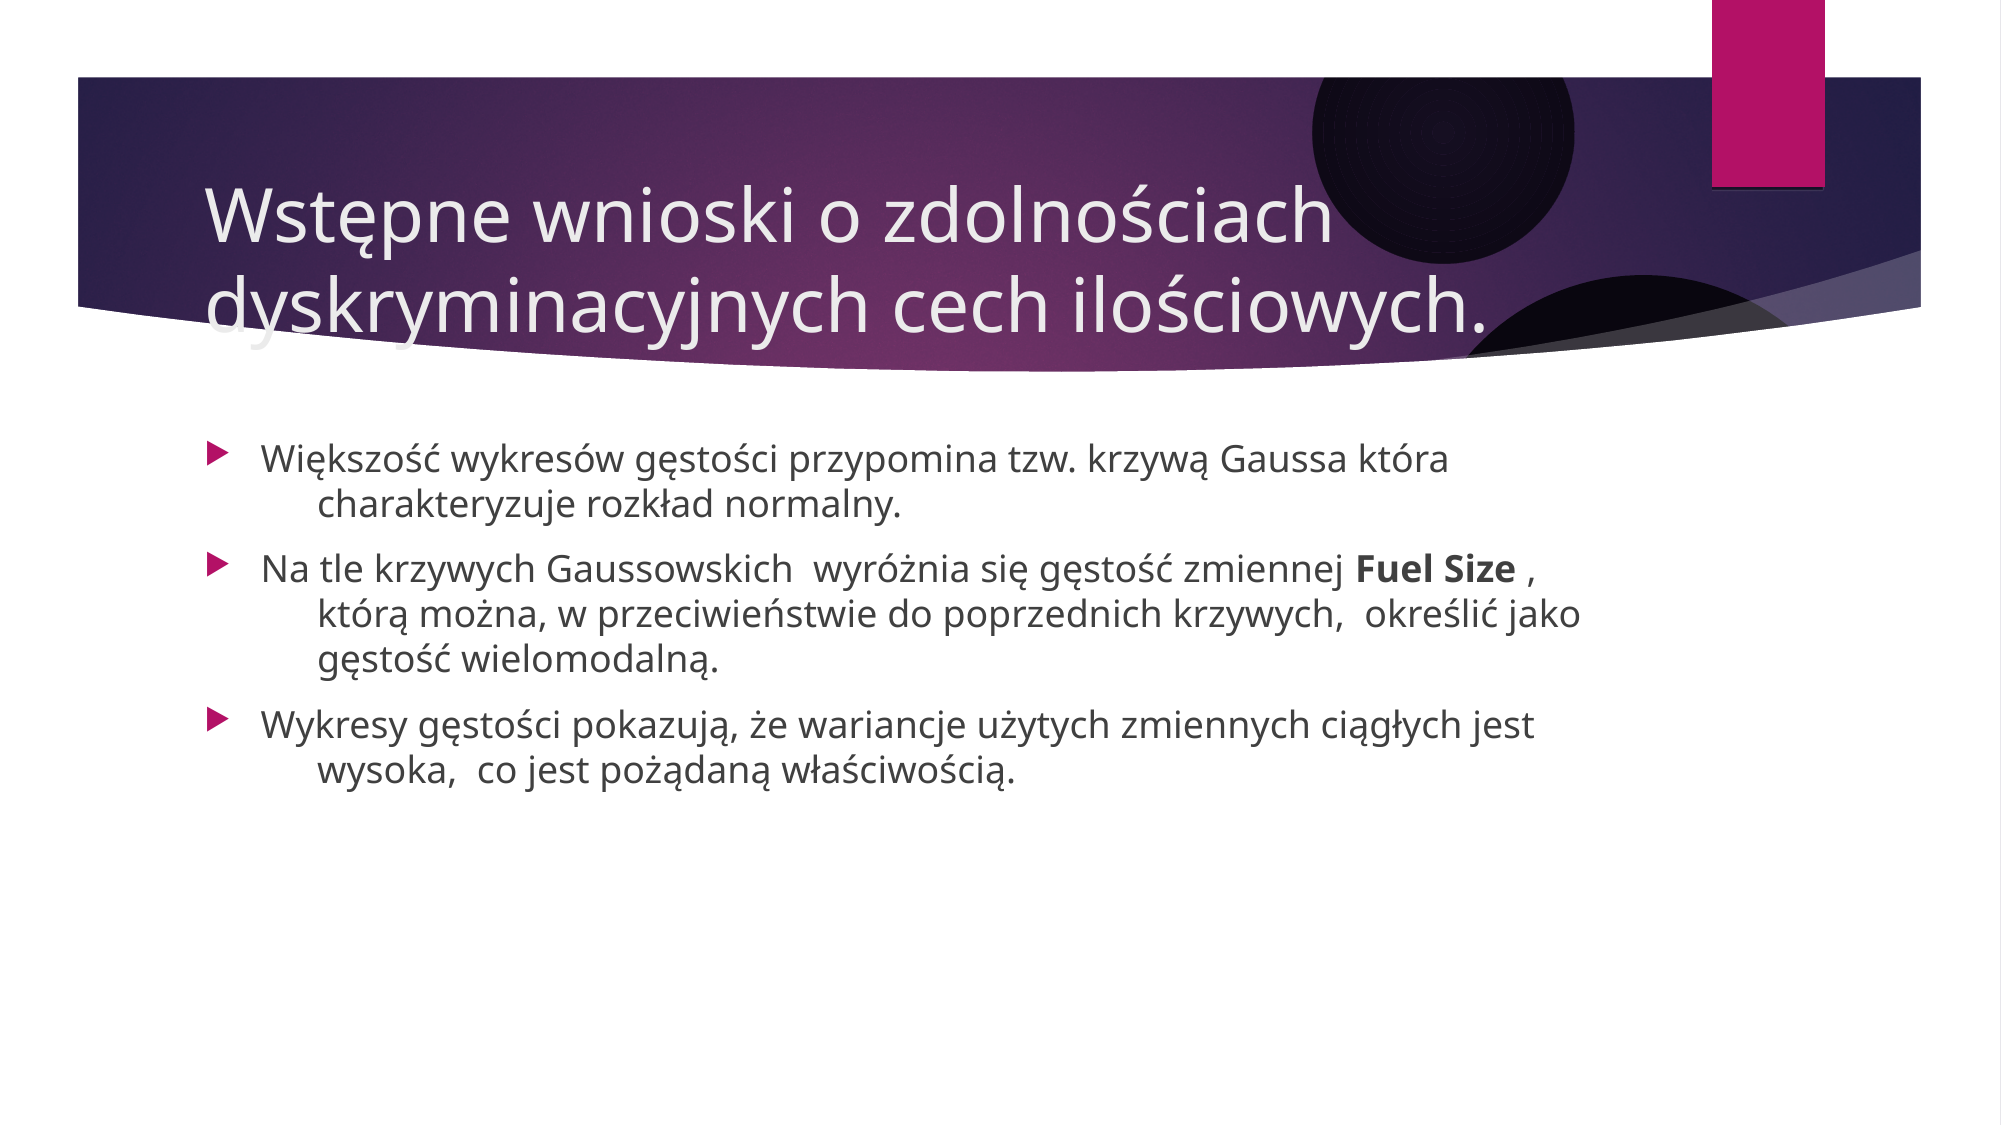

# Wstępne wnioski o zdolnościach dyskryminacyjnych cech ilościowych.
Większość wykresów gęstości przypomina tzw. krzywą Gaussa która charakteryzuje rozkład normalny.
Na tle krzywych Gaussowskich wyróżnia się gęstość zmiennej Fuel Size , którą można, w przeciwieństwie do poprzednich krzywych, określić jako gęstość wielomodalną.
Wykresy gęstości pokazują, że wariancje użytych zmiennych ciągłych jest wysoka, co jest pożądaną właściwością.